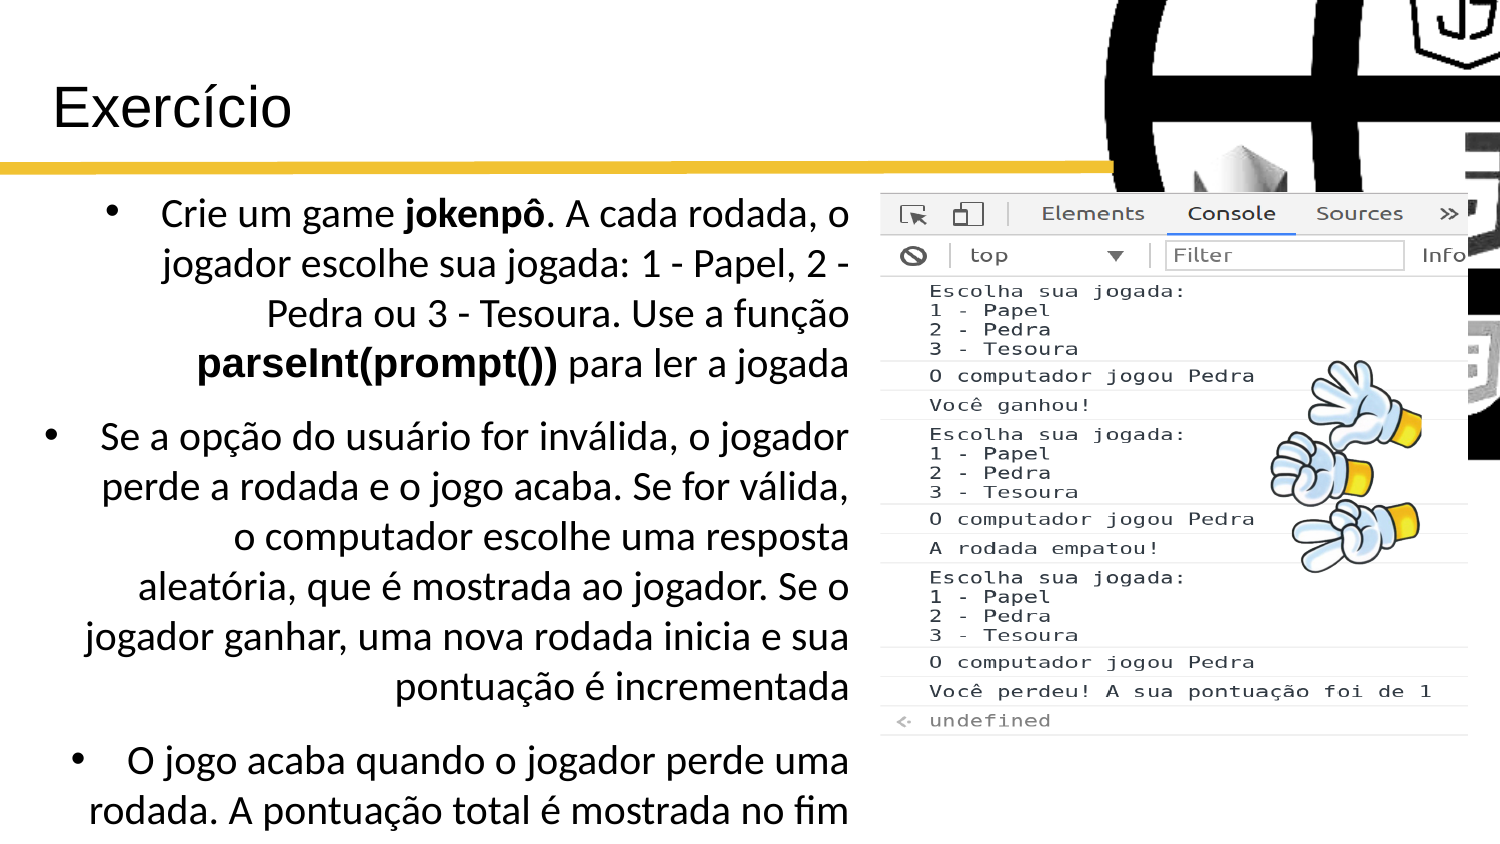

Exercício
Crie um game jokenpô. A cada rodada, o jogador escolhe sua jogada: 1 - Papel, 2 - Pedra ou 3 - Tesoura. Use a função parseInt(prompt()) para ler a jogada
Se a opção do usuário for inválida, o jogador perde a rodada e o jogo acaba. Se for válida, o computador escolhe uma resposta aleatória, que é mostrada ao jogador. Se o jogador ganhar, uma nova rodada inicia e sua pontuação é incrementada
O jogo acaba quando o jogador perde uma rodada. A pontuação total é mostrada no fim do jogo